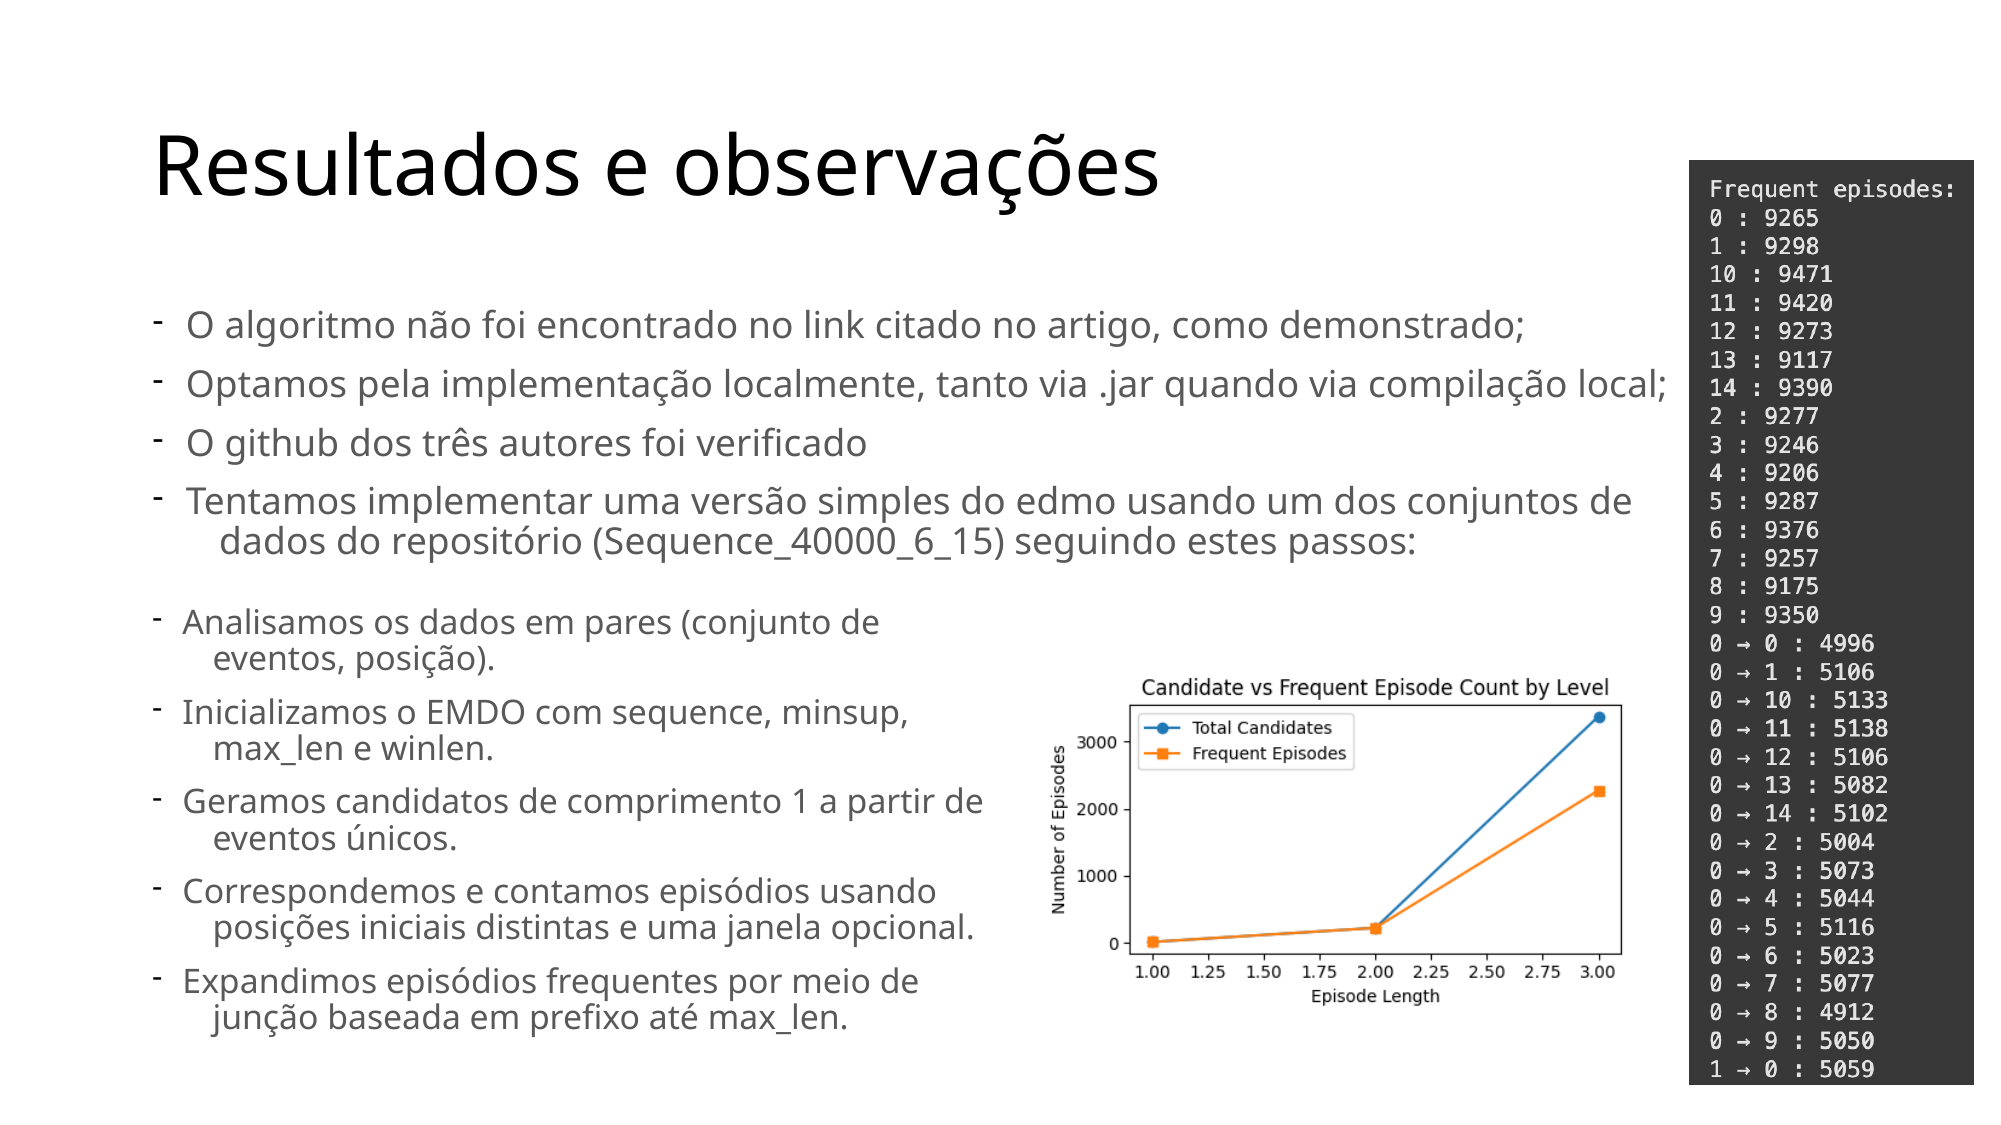

# Resultados e observações
O algoritmo não foi encontrado no link citado no artigo, como demonstrado;
Optamos pela implementação localmente, tanto via .jar quando via compilação local;
O github dos três autores foi verificado
Tentamos implementar uma versão simples do edmo usando um dos conjuntos de dados do repositório (Sequence_40000_6_15) seguindo estes passos:
Analisamos os dados em pares (conjunto de eventos, posição).
Inicializamos o EMDO com sequence, minsup, max_len e winlen.
Geramos candidatos de comprimento 1 a partir de eventos únicos.
Correspondemos e contamos episódios usando posições iniciais distintas e uma janela opcional.
Expandimos episódios frequentes por meio de junção baseada em prefixo até max_len.